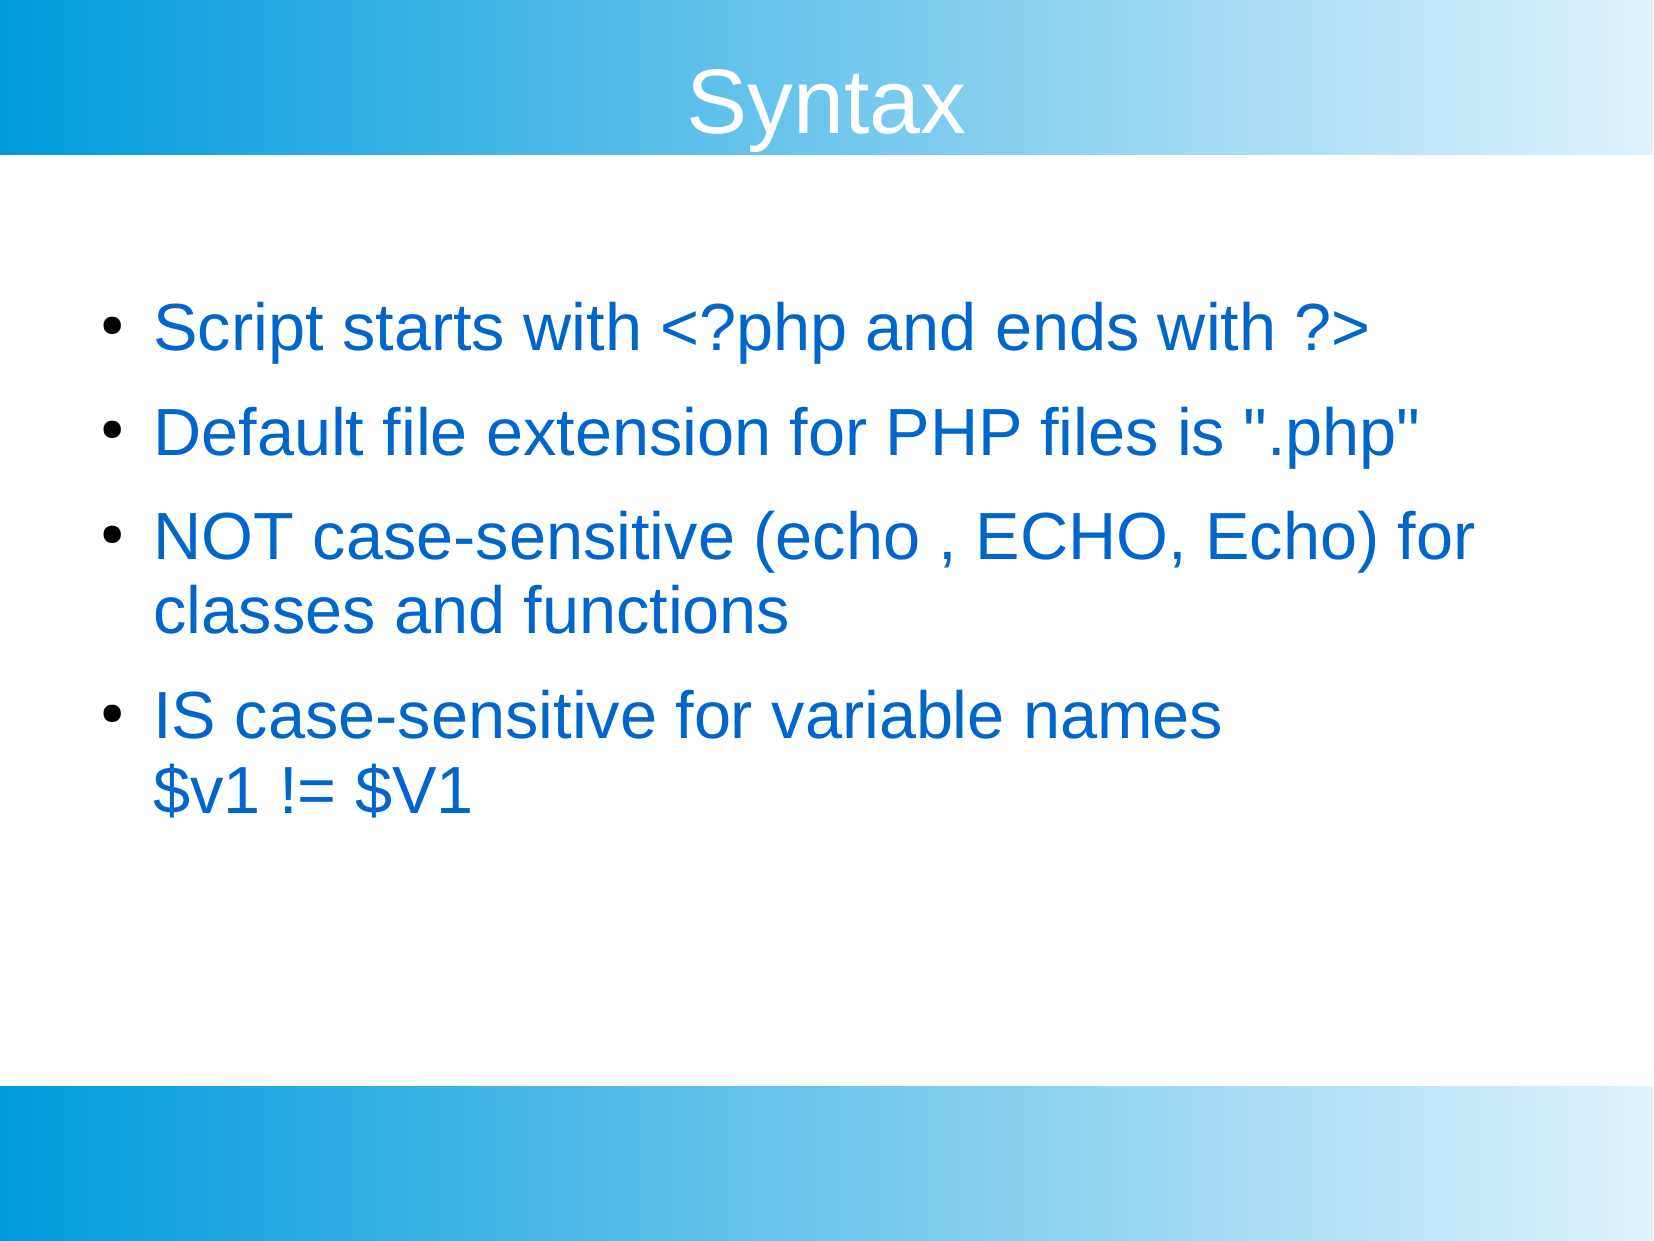

# Syntax
Script starts with <?php and ends with ?>
Default file extension for PHP files is ".php"
NOT case-sensitive (echo , ECHO, Echo) for classes and functions
IS case-sensitive for variable names
$v1 != $V1